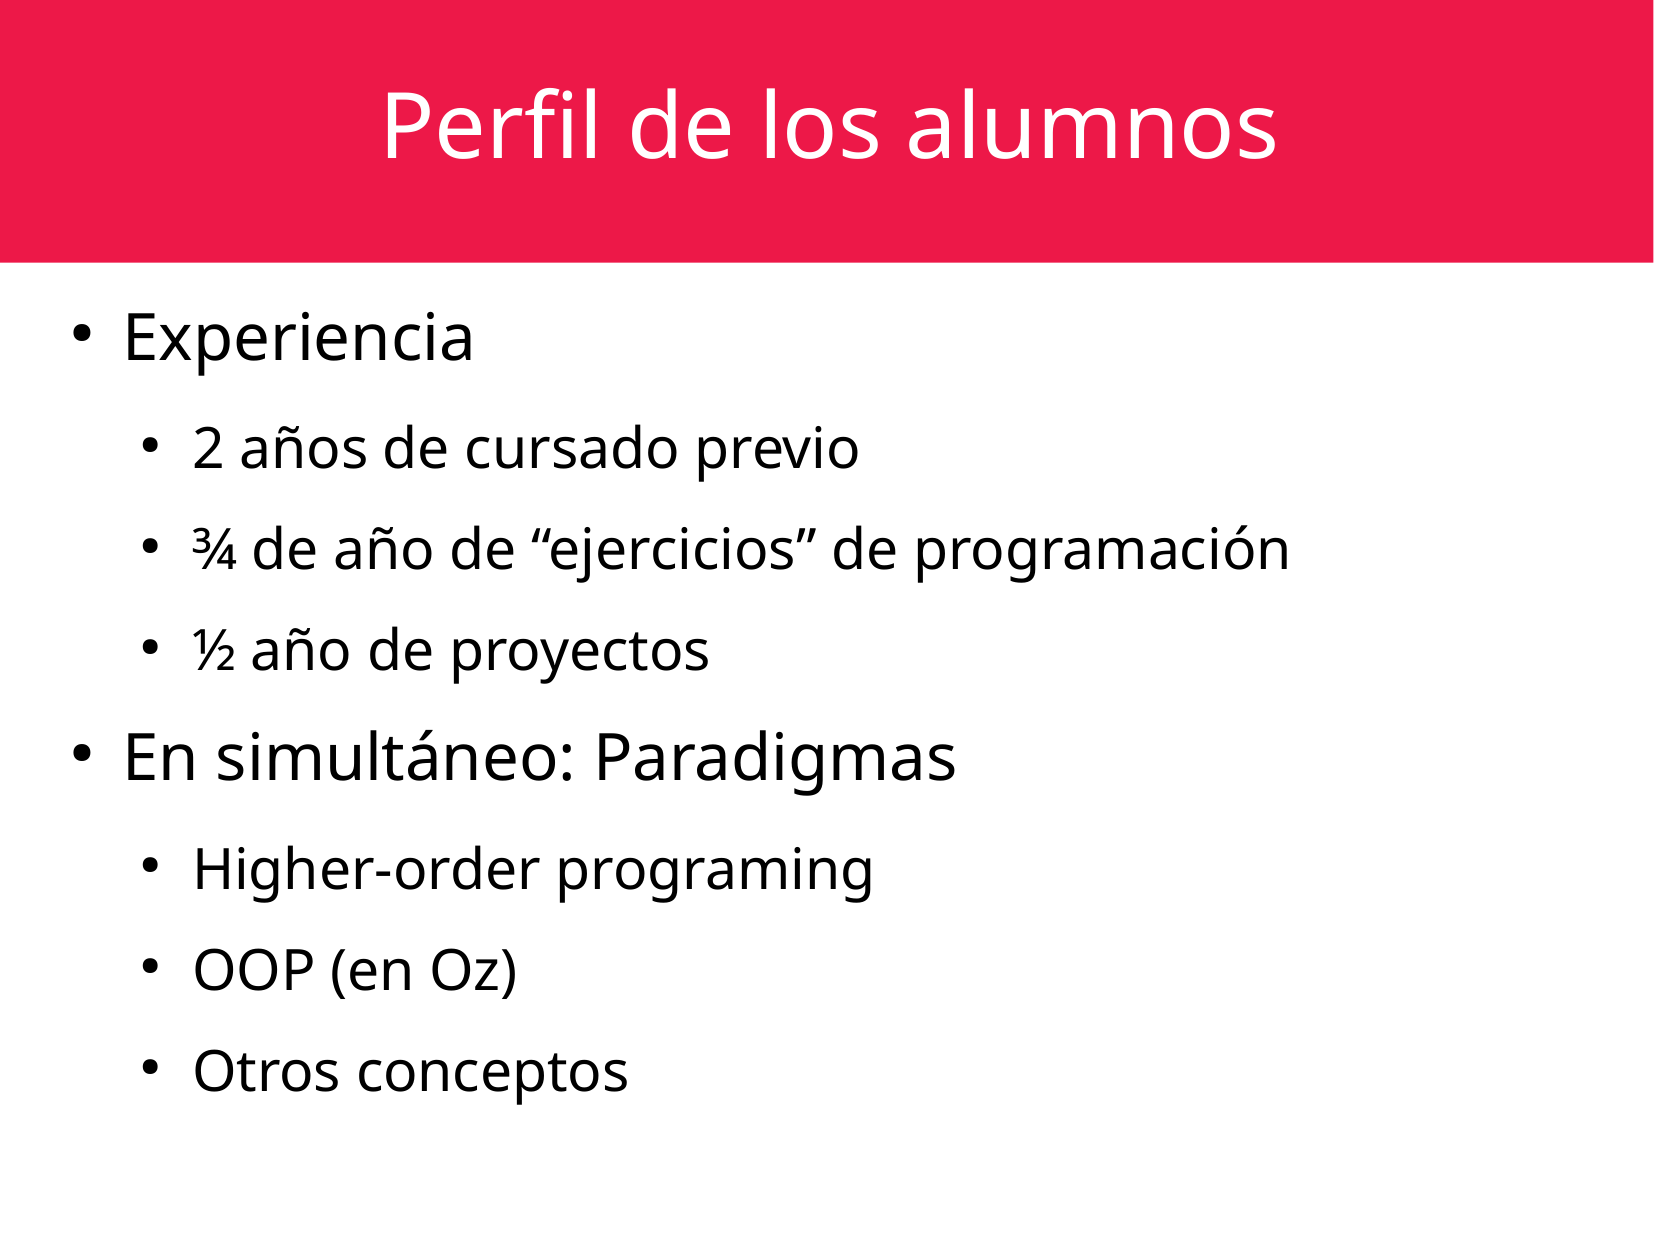

# Perfil de los alumnos
Experiencia
2 años de cursado previo
¾ de año de “ejercicios” de programación
½ año de proyectos
En simultáneo: Paradigmas
Higher-order programing
OOP (en Oz)
Otros conceptos